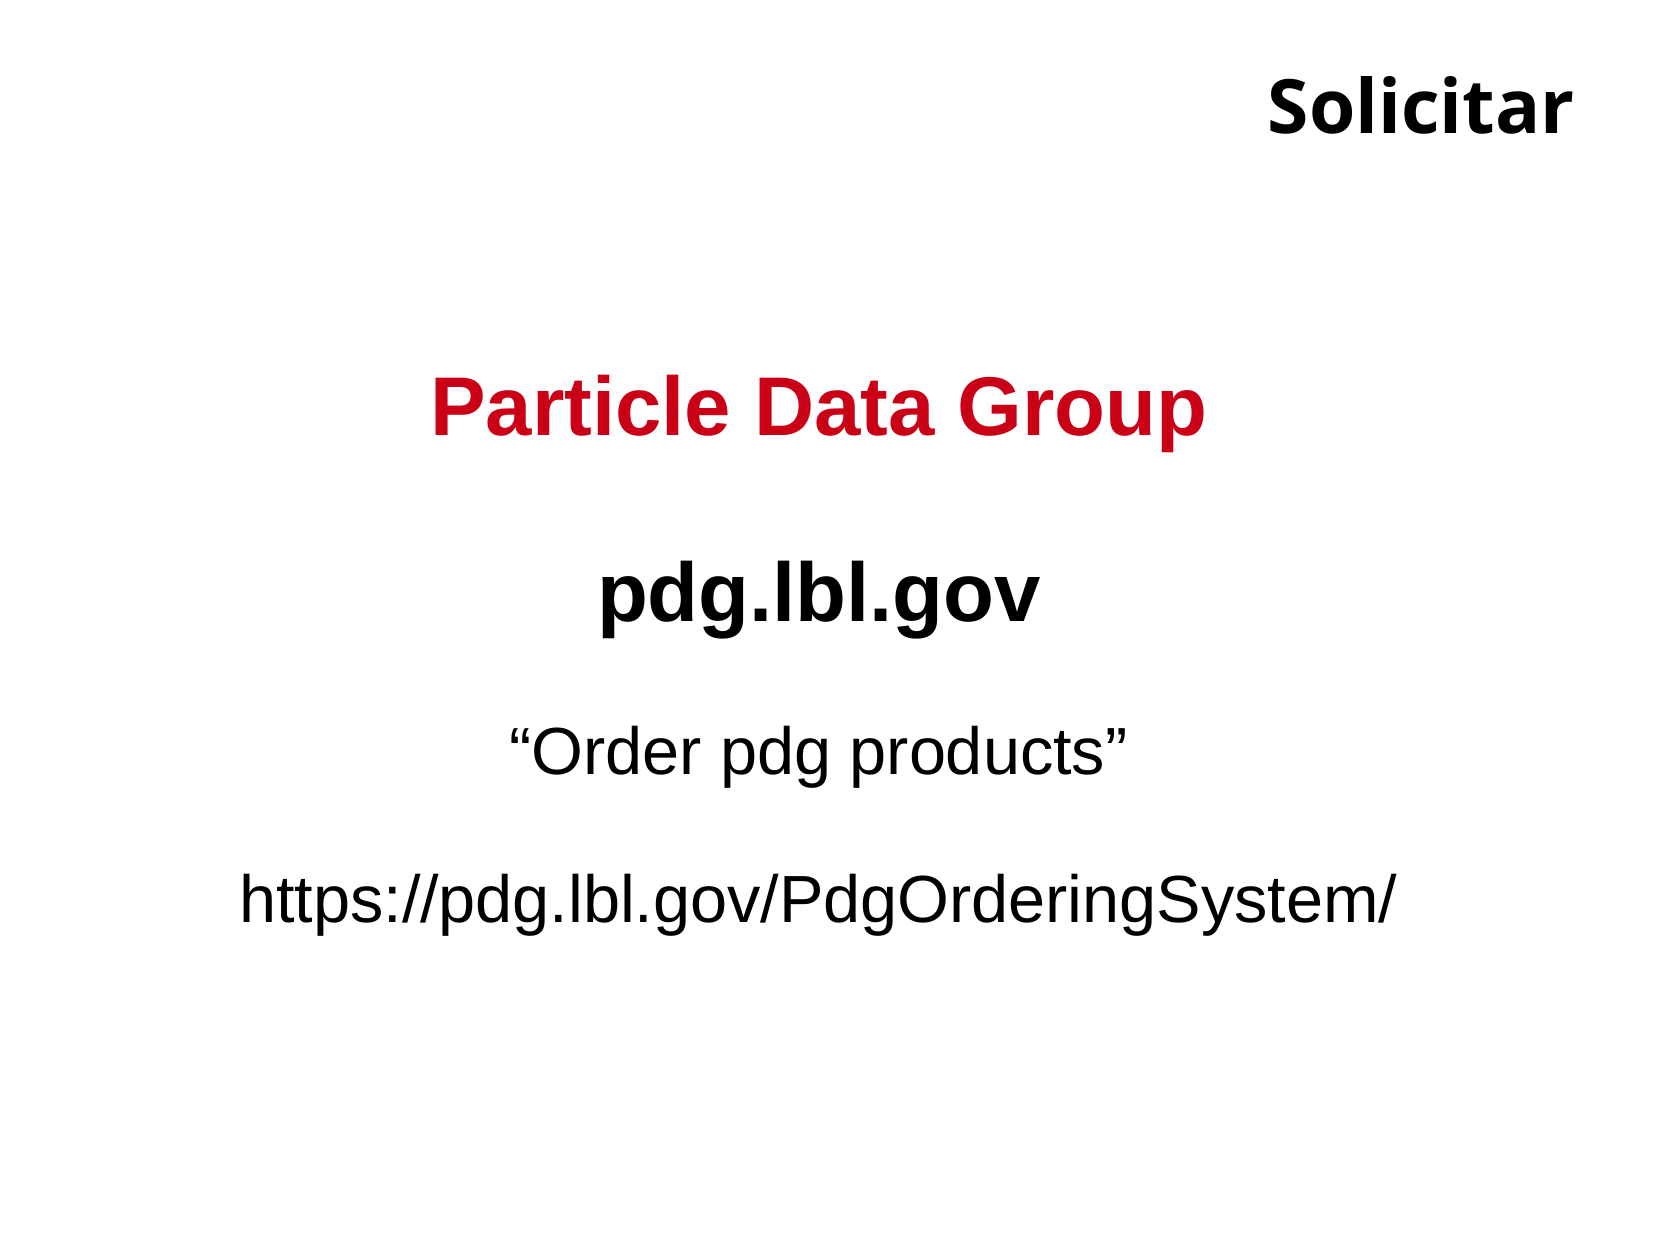

Solicitar
Particle Data Group
pdg.lbl.gov
“Order pdg products”
https://pdg.lbl.gov/PdgOrderingSystem/